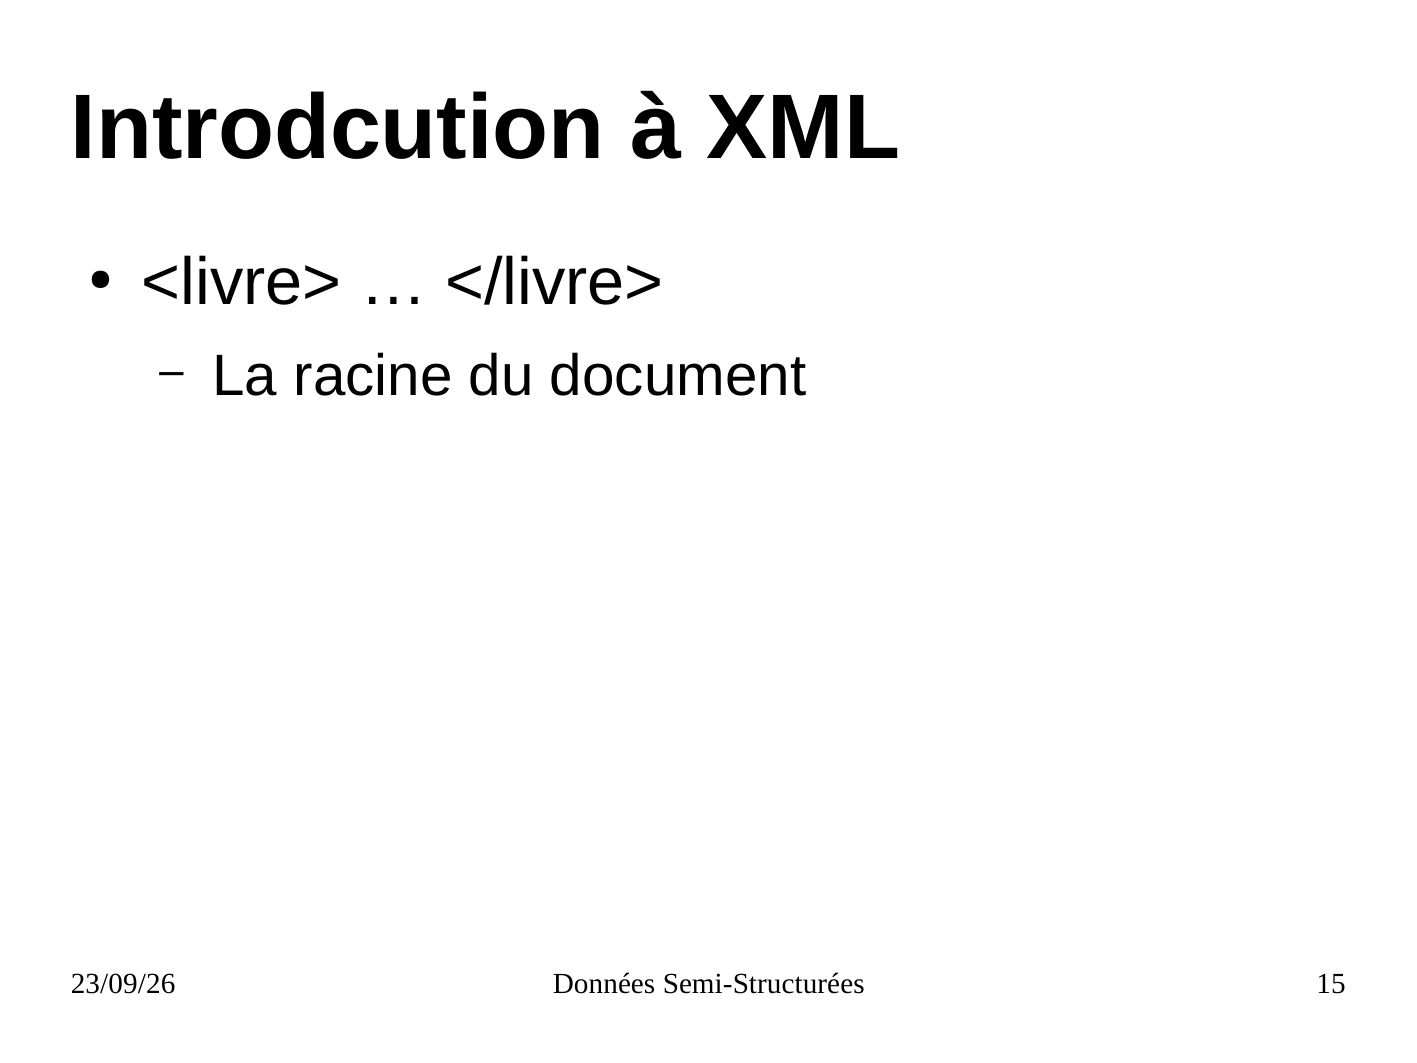

# Introdcution à XML
<livre> … </livre>
La racine du document
Données Semi-Structurées
15